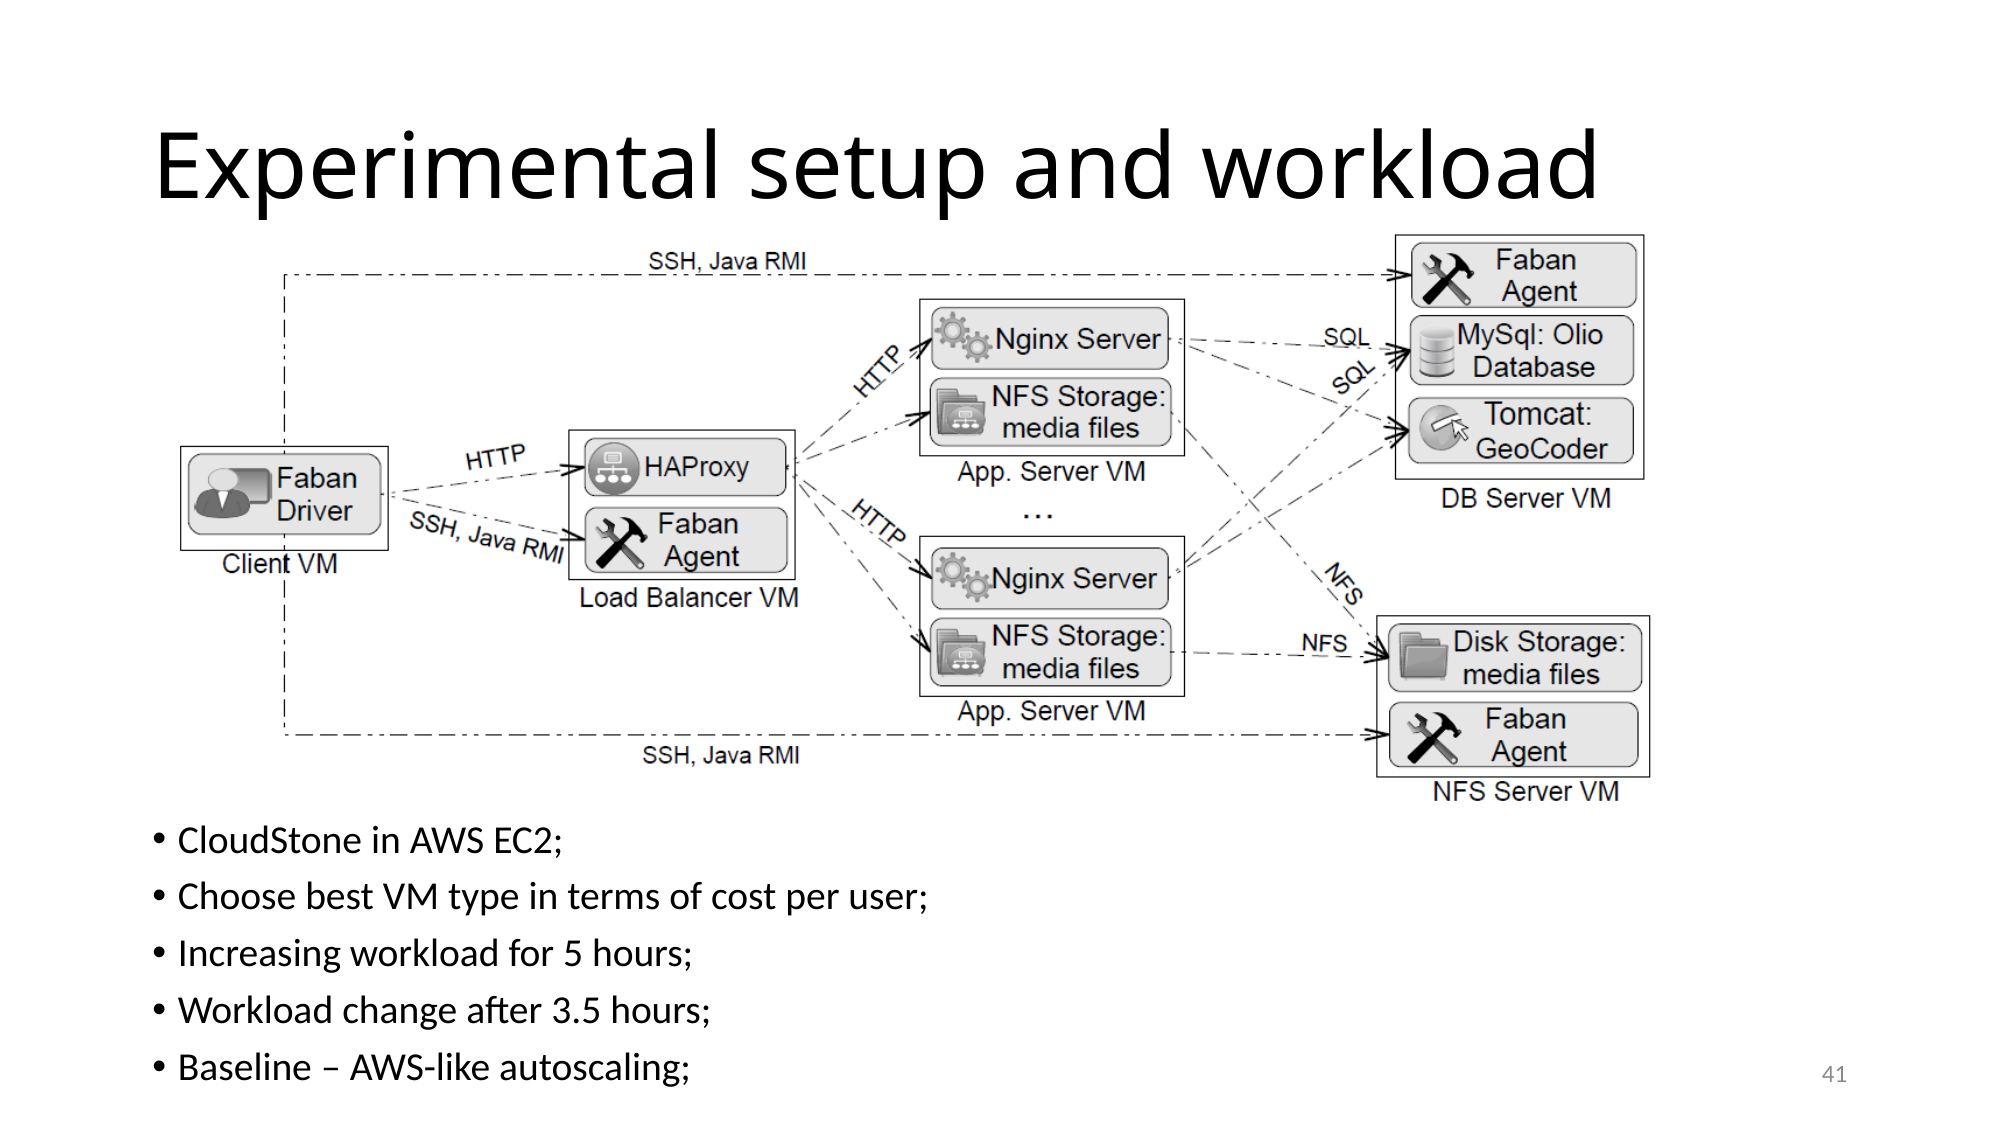

# Experimental setup and workload
CloudStone in AWS EC2;
Choose best VM type in terms of cost per user;
Increasing workload for 5 hours;
Workload change after 3.5 hours;
Baseline – AWS-like autoscaling;